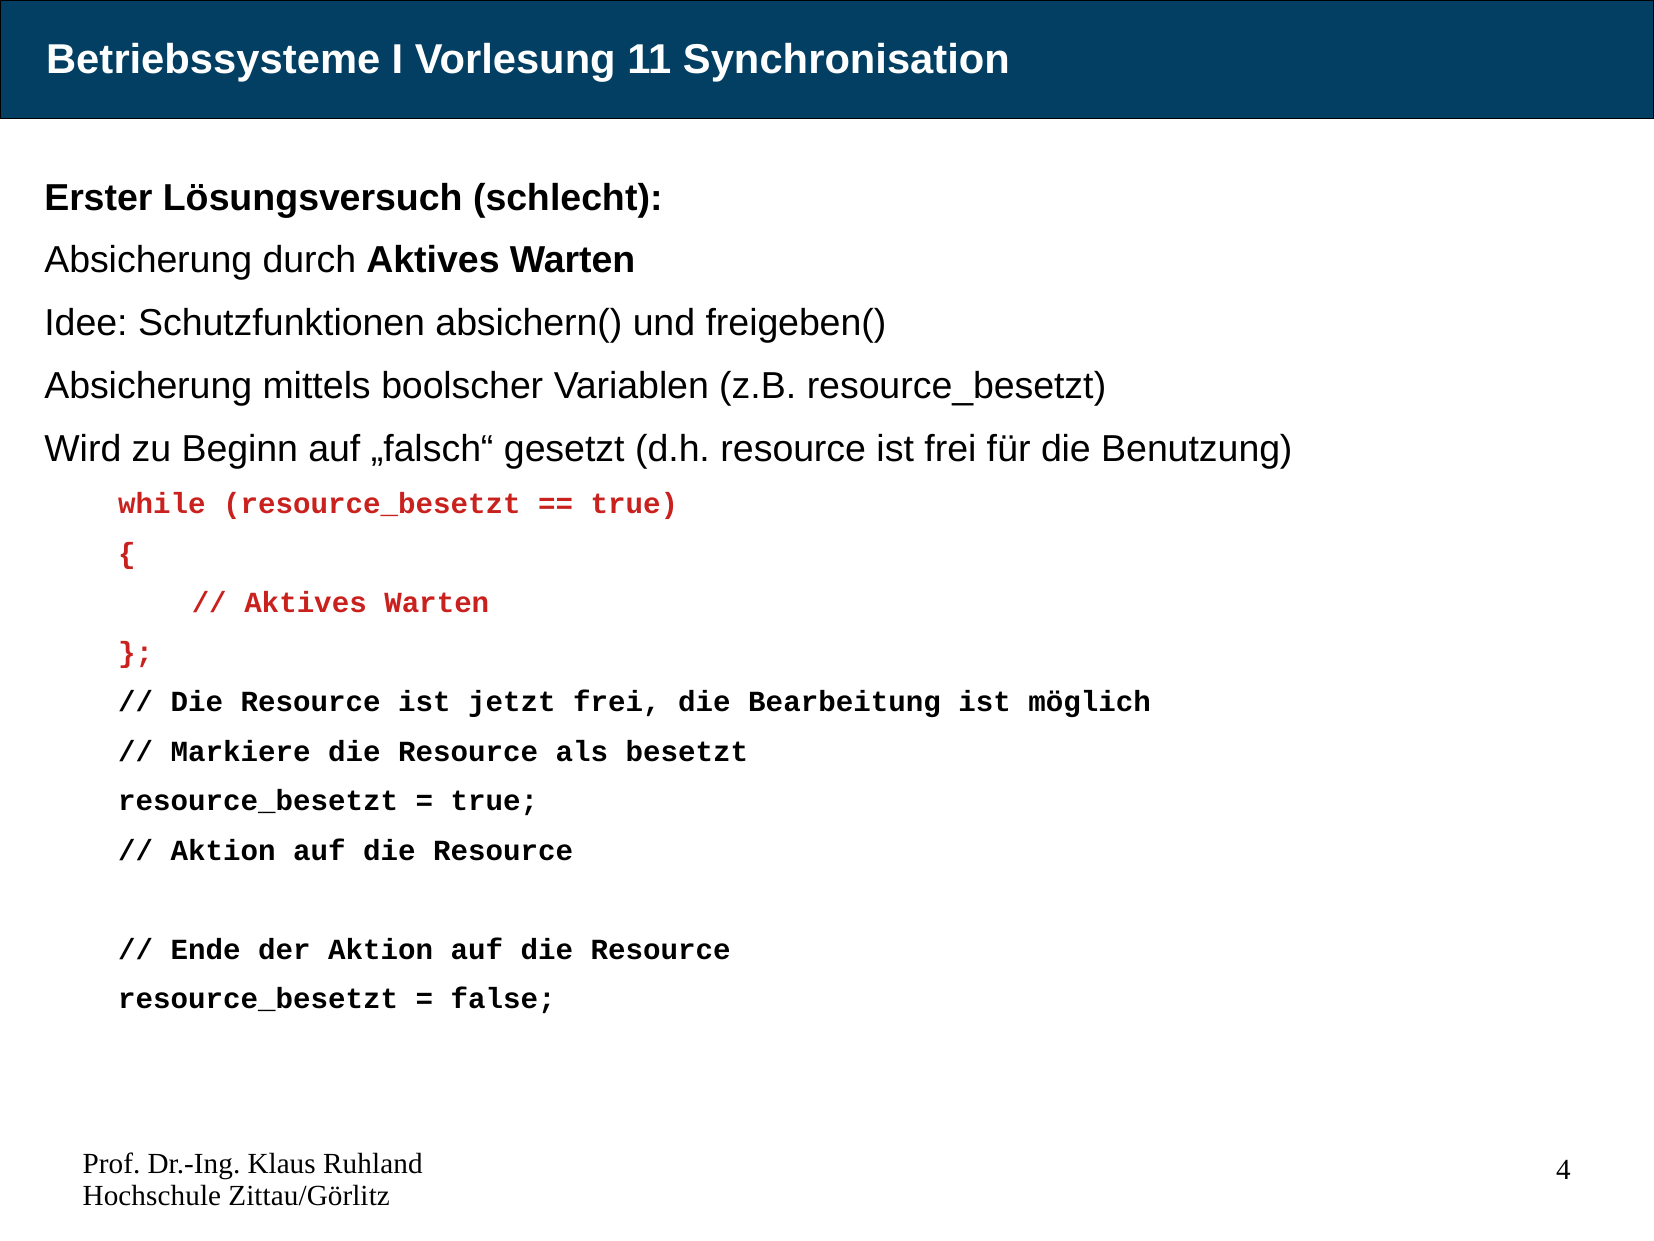

Erster Lösungsversuch (schlecht):
Absicherung durch Aktives Warten
Idee: Schutzfunktionen absichern() und freigeben()
Absicherung mittels boolscher Variablen (z.B. resource_besetzt)
Wird zu Beginn auf „falsch“ gesetzt (d.h. resource ist frei für die Benutzung)
	while (resource_besetzt == true)
	{
		// Aktives Warten
	};
	// Die Resource ist jetzt frei, die Bearbeitung ist möglich
	// Markiere die Resource als besetzt
	resource_besetzt = true;
	// Aktion auf die Resource
	// Ende der Aktion auf die Resource
	resource_besetzt = false;
4